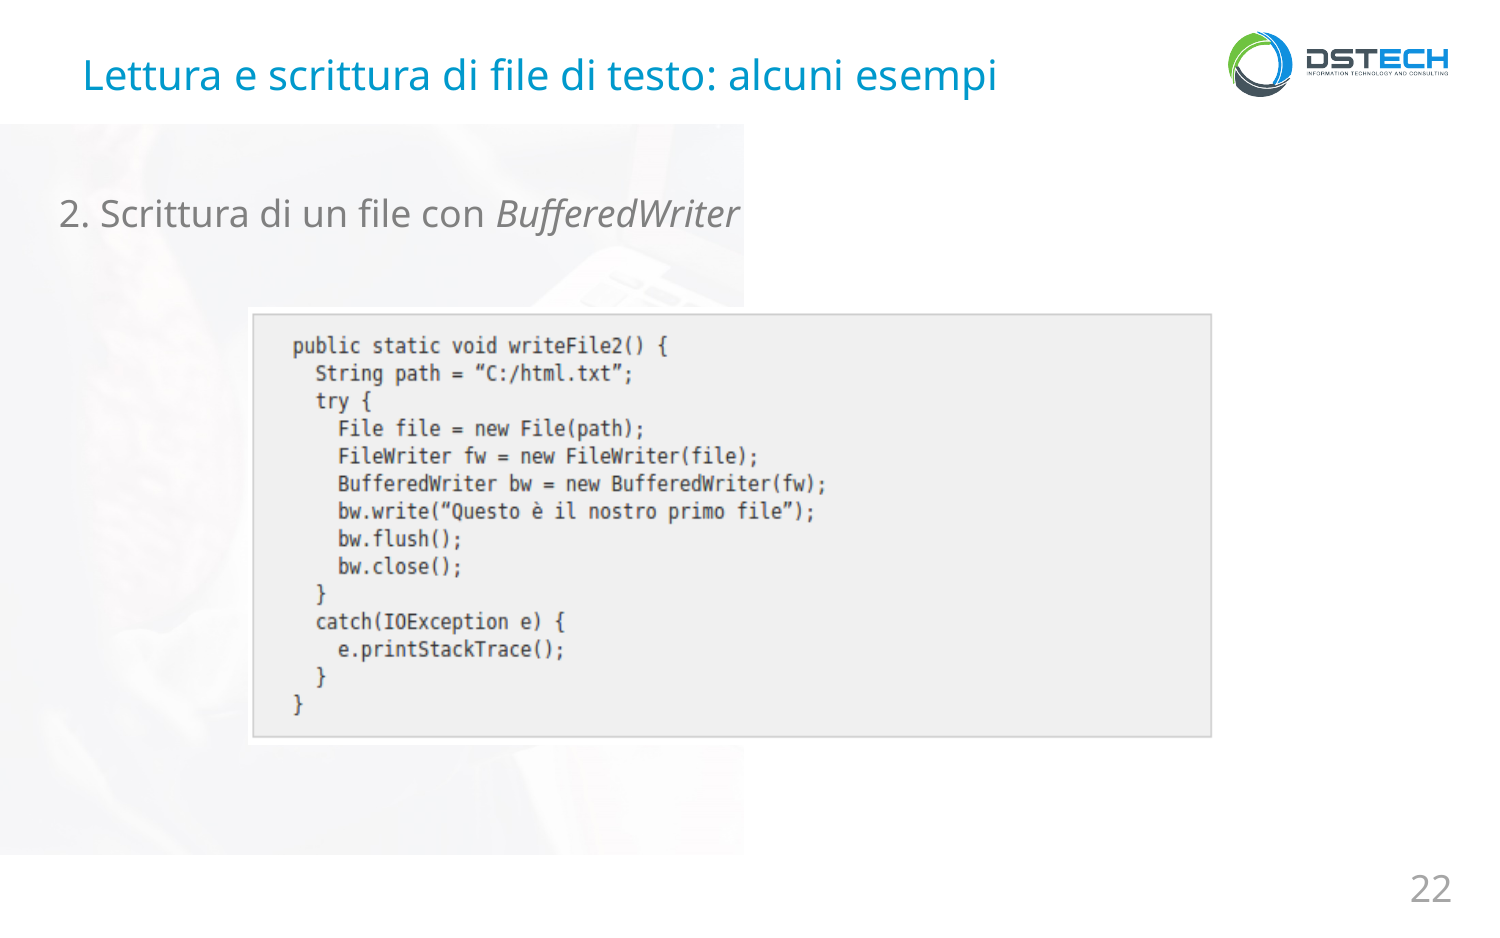

Lettura e scrittura di file di testo: alcuni esempi
2. Scrittura di un file con BufferedWriter
22